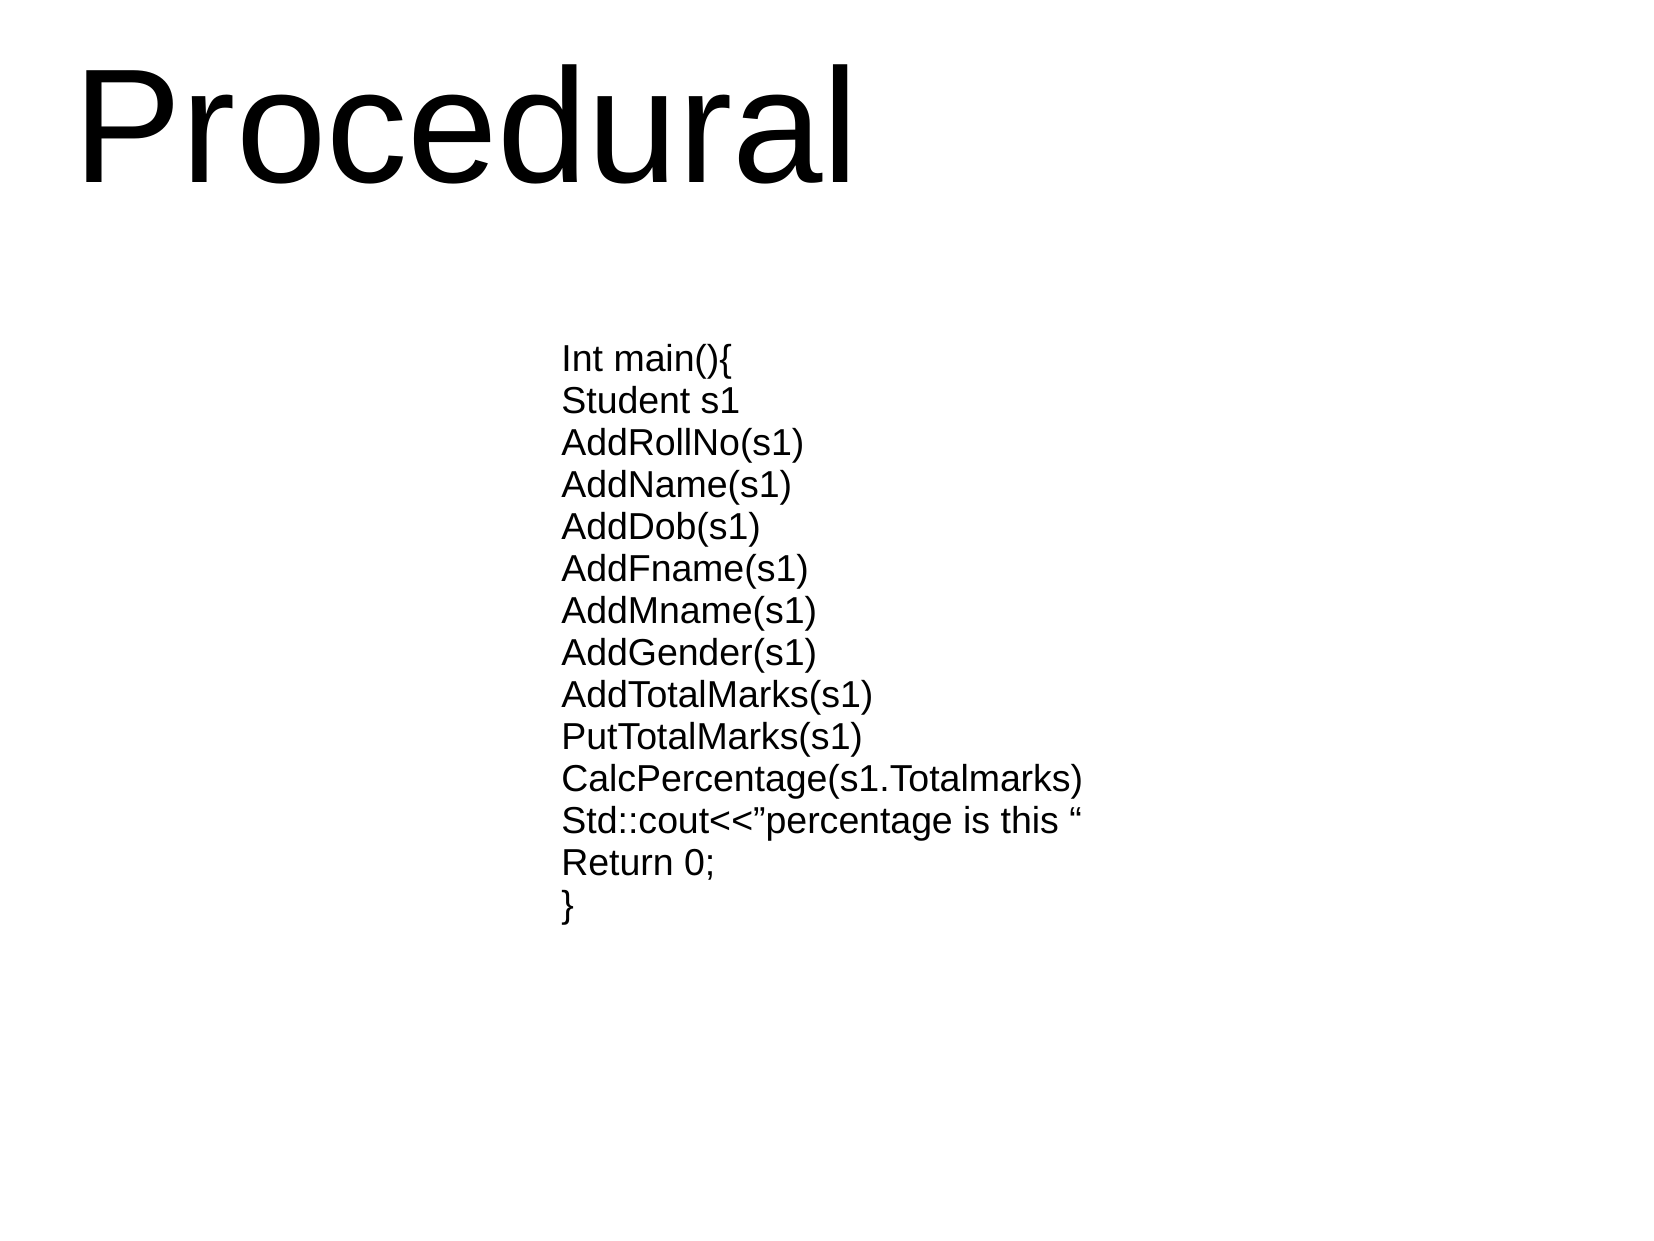

Procedural
Int main(){
Student s1
AddRollNo(s1)
AddName(s1)
AddDob(s1)
AddFname(s1)
AddMname(s1)
AddGender(s1)
AddTotalMarks(s1)
PutTotalMarks(s1)
CalcPercentage(s1.Totalmarks)
Std::cout<<”percentage is this “
Return 0;
}